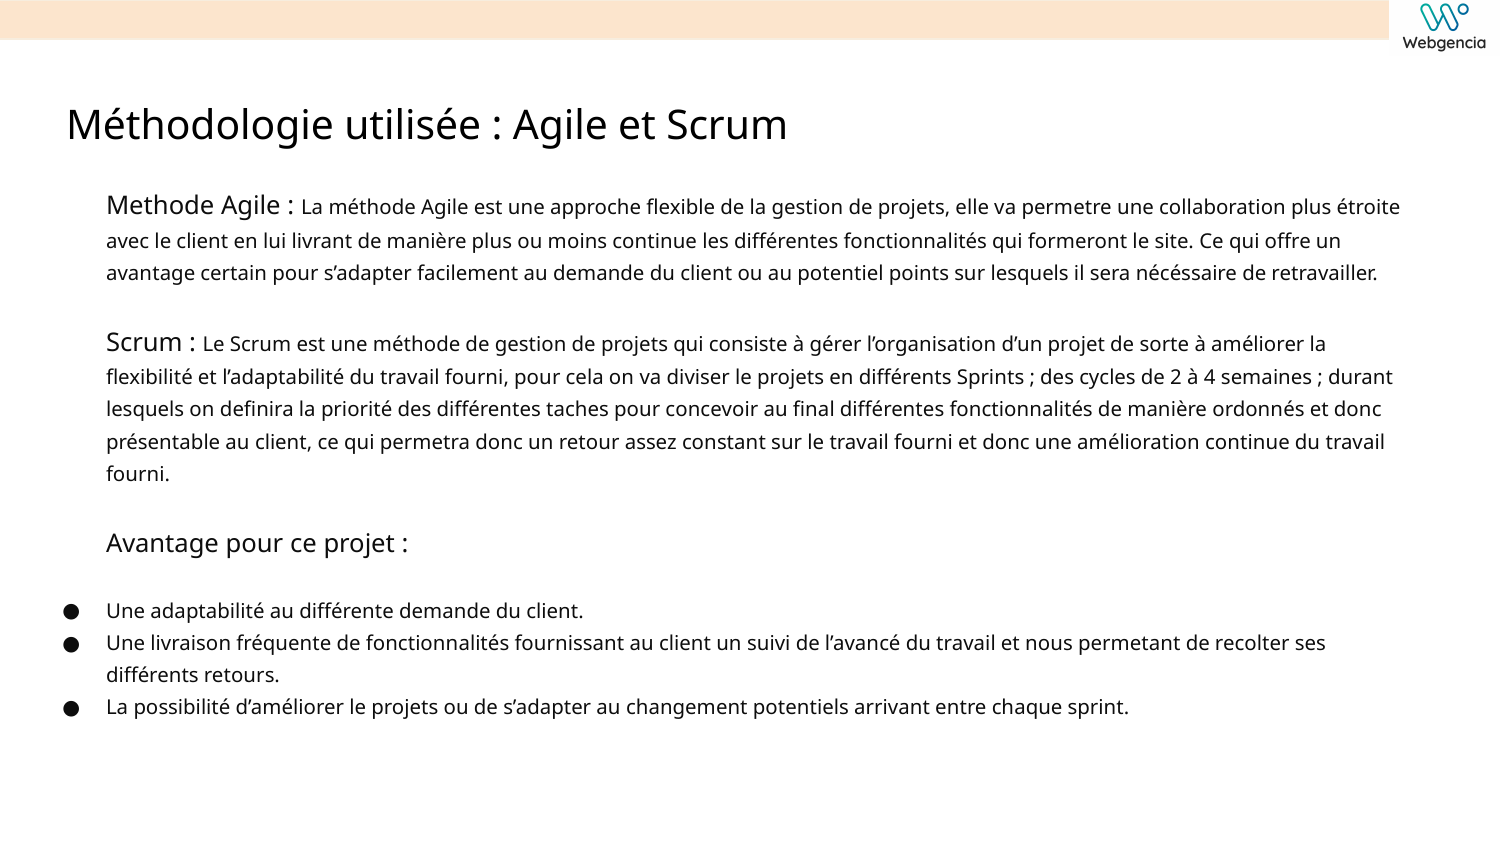

# Méthodologie utilisée : Agile et Scrum
Methode Agile : La méthode Agile est une approche flexible de la gestion de projets, elle va permetre une collaboration plus étroite avec le client en lui livrant de manière plus ou moins continue les différentes fonctionnalités qui formeront le site. Ce qui offre un avantage certain pour s’adapter facilement au demande du client ou au potentiel points sur lesquels il sera nécéssaire de retravailler.
Scrum : Le Scrum est une méthode de gestion de projets qui consiste à gérer l’organisation d’un projet de sorte à améliorer la flexibilité et l’adaptabilité du travail fourni, pour cela on va diviser le projets en différents Sprints ; des cycles de 2 à 4 semaines ; durant lesquels on definira la priorité des différentes taches pour concevoir au final différentes fonctionnalités de manière ordonnés et donc présentable au client, ce qui permetra donc un retour assez constant sur le travail fourni et donc une amélioration continue du travail fourni.
Avantage pour ce projet :
Une adaptabilité au différente demande du client.
Une livraison fréquente de fonctionnalités fournissant au client un suivi de l’avancé du travail et nous permetant de recolter ses différents retours.
La possibilité d’améliorer le projets ou de s’adapter au changement potentiels arrivant entre chaque sprint.